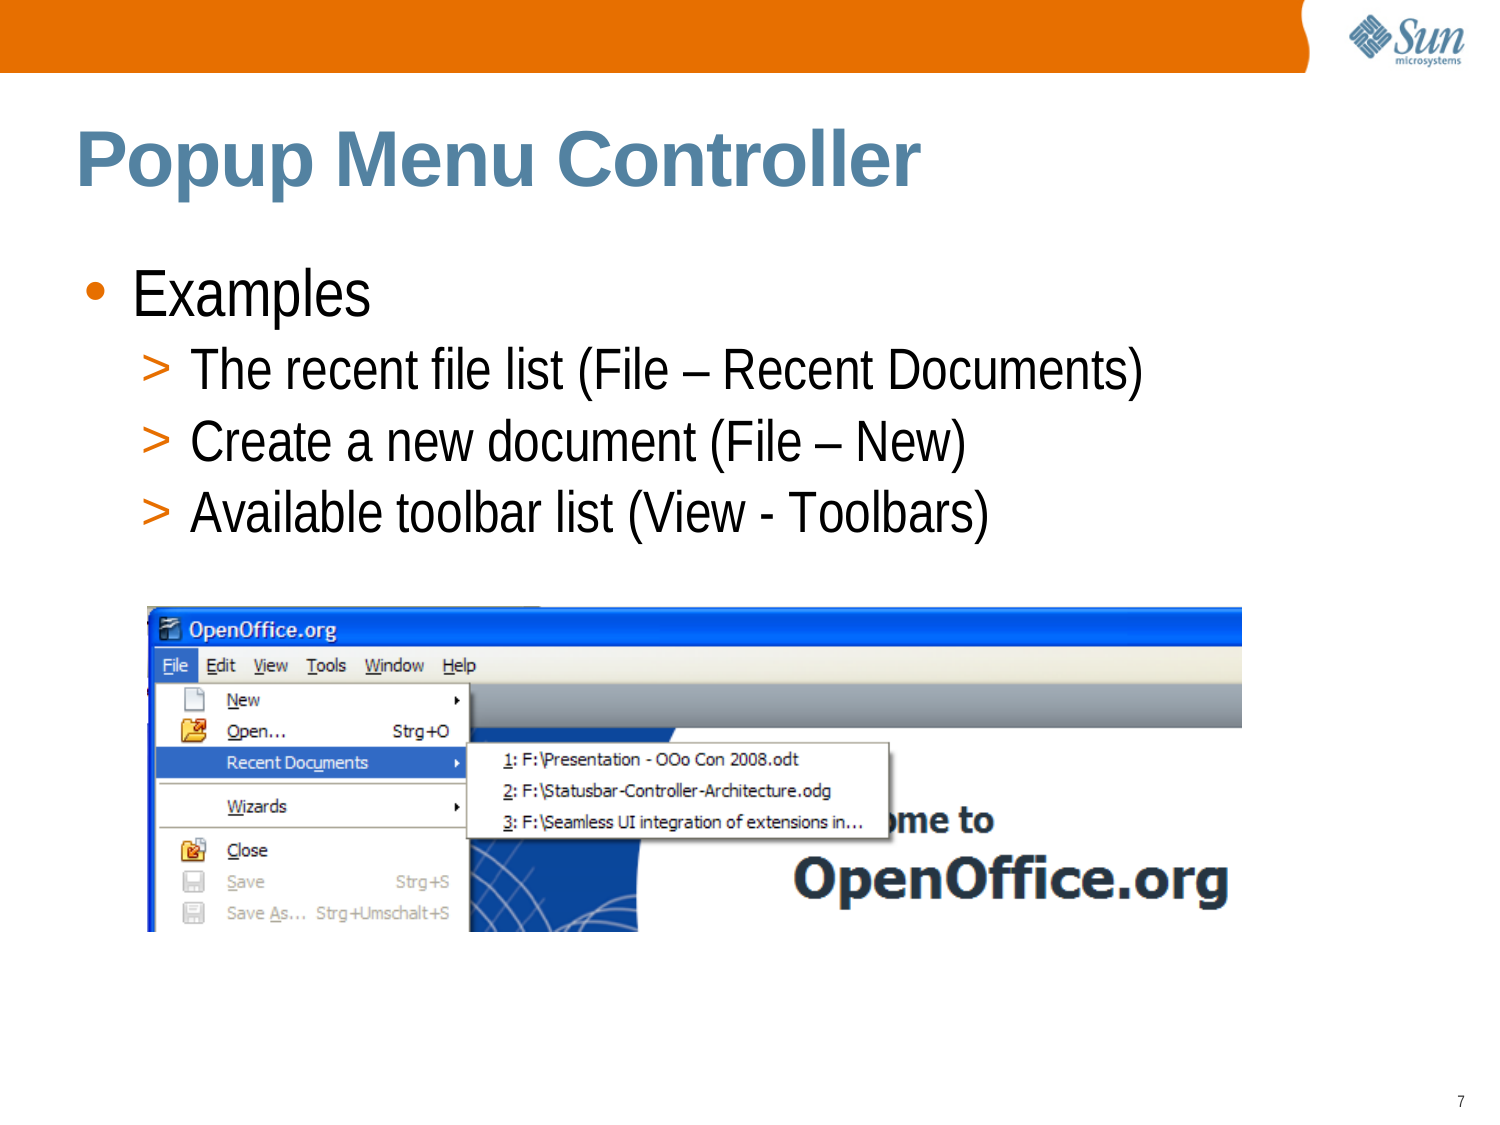

# Popup Menu Controller
Examples
The recent file list (File – Recent Documents)
Create a new document (File – New)
Available toolbar list (View - Toolbars)